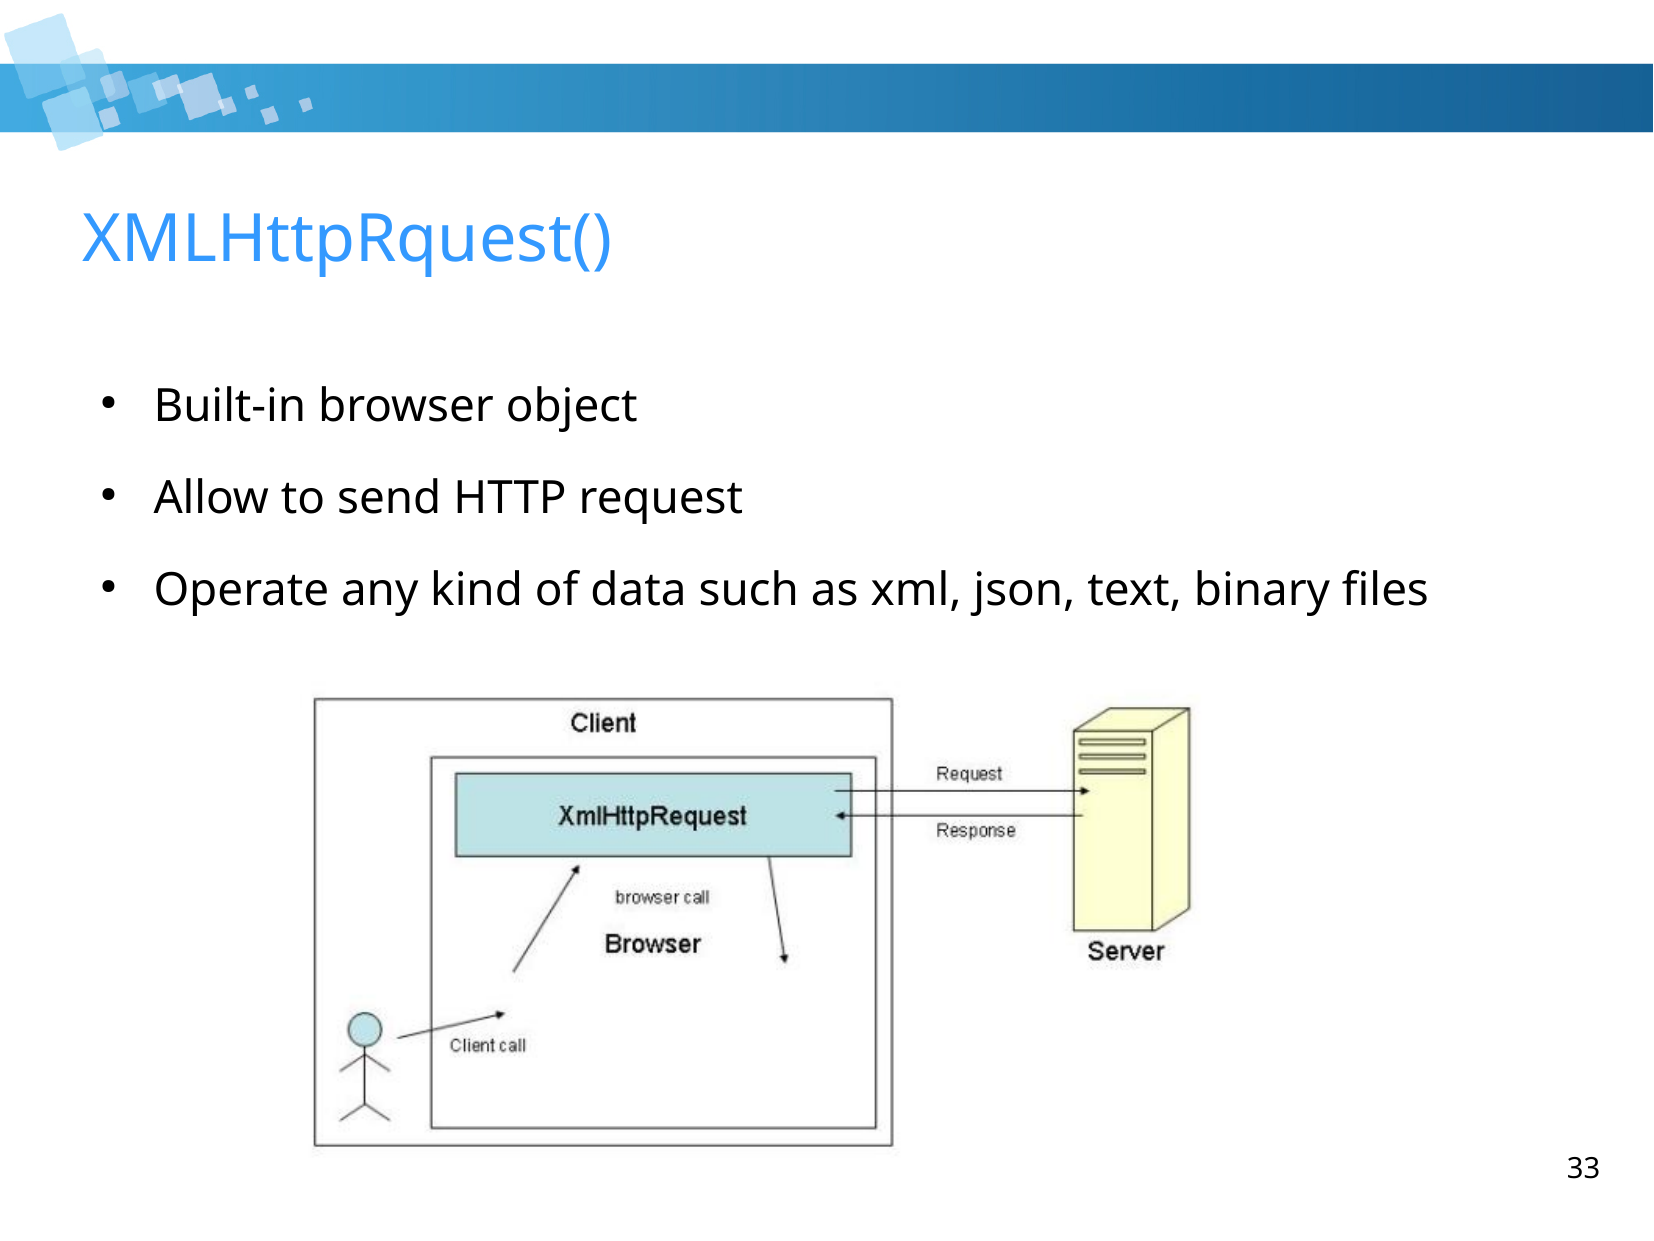

# XMLHttpRquest()
Built-in browser object
Allow to send HTTP request
Operate any kind of data such as xml, json, text, binary files
33